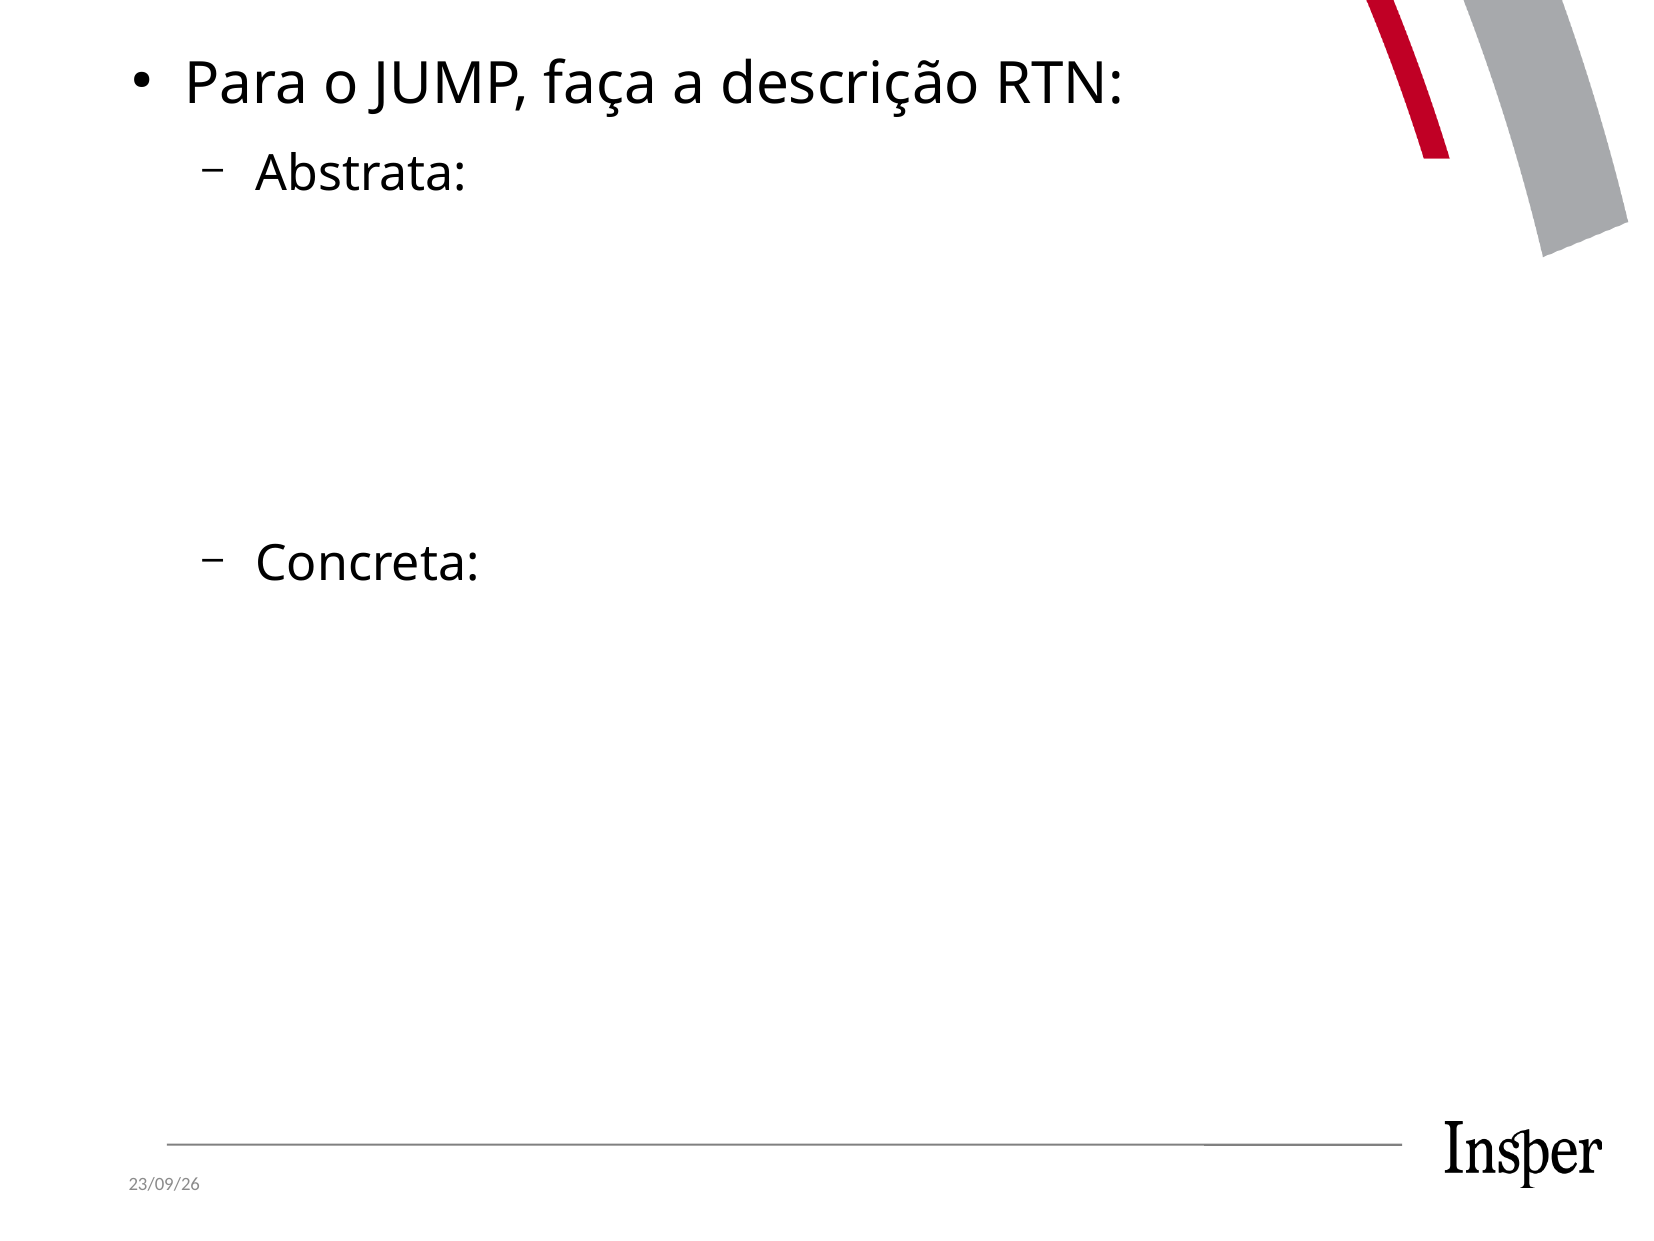

# Para o JUMP, faça a descrição RTN:
Abstrata:
Concreta: